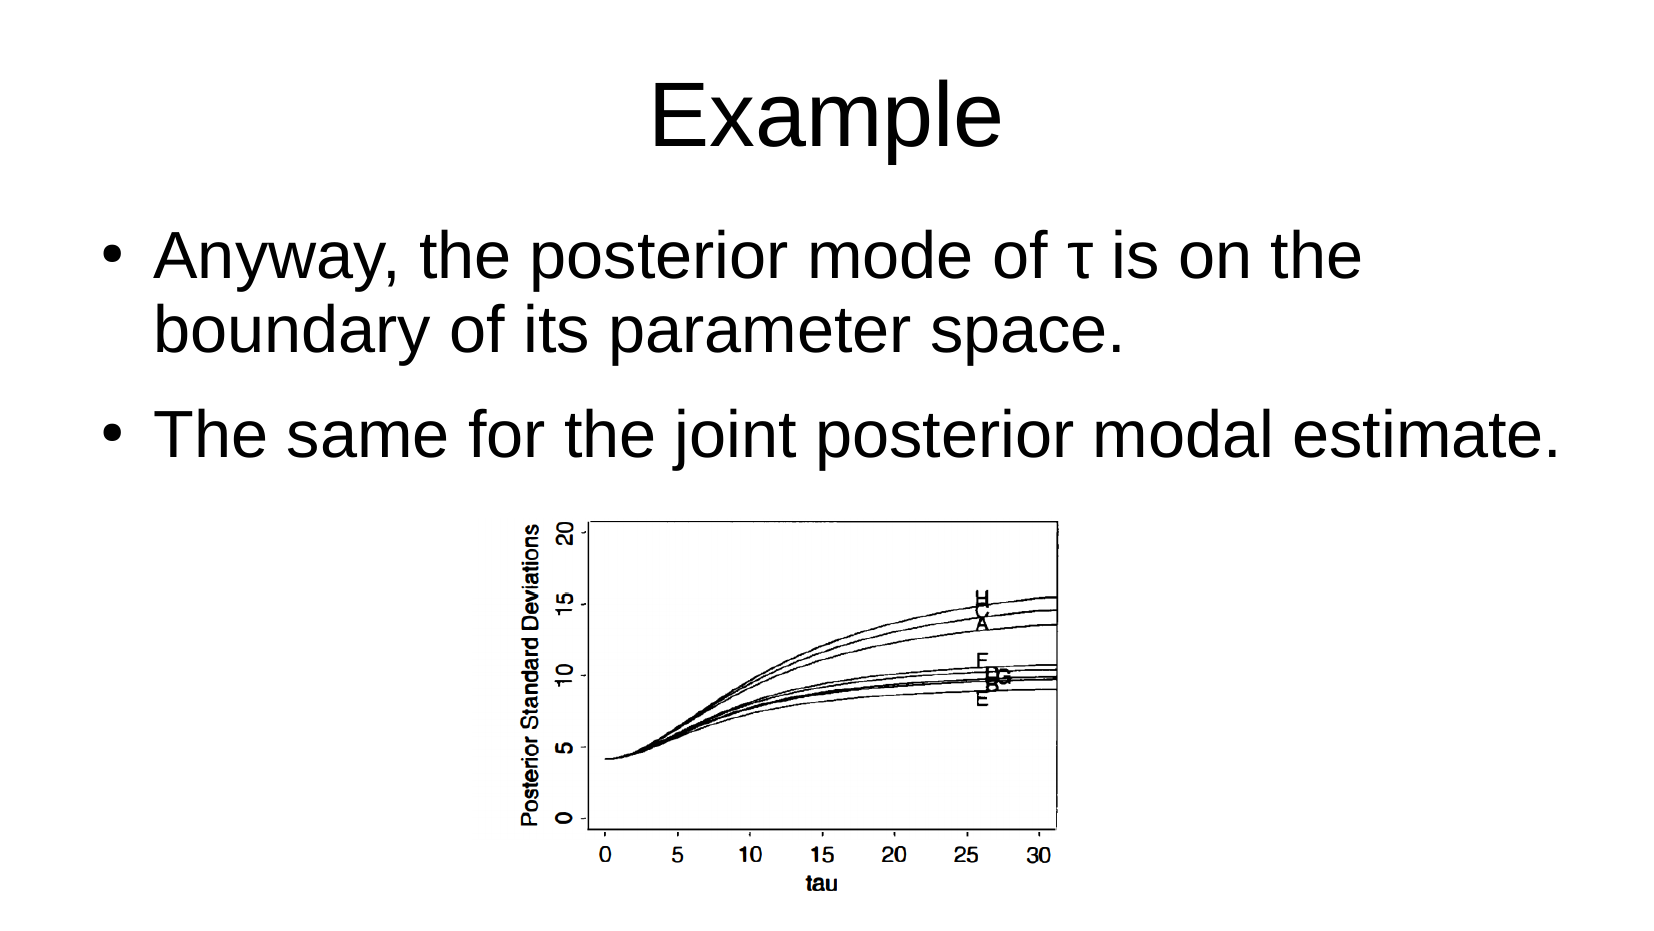

# Example
Anyway, the posterior mode of τ is on the boundary of its parameter space.
The same for the joint posterior modal estimate.